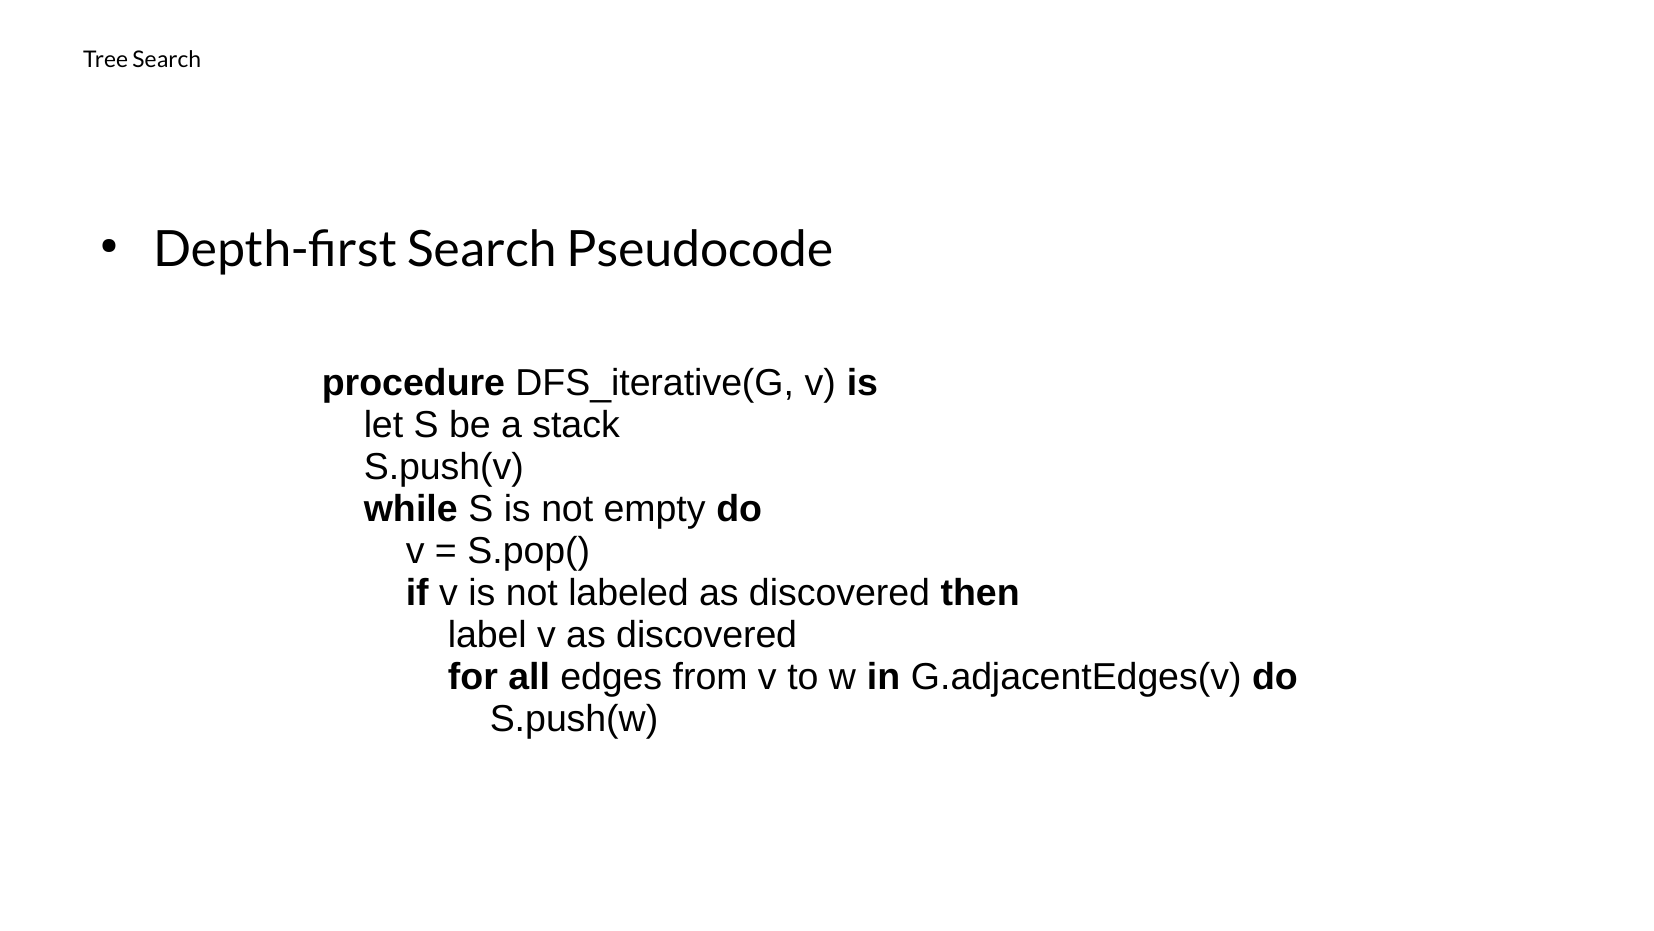

# Tree Search
Depth-first Search Pseudocode
procedure DFS_iterative(G, v) is
 let S be a stack
 S.push(v)
 while S is not empty do
 v = S.pop()
 if v is not labeled as discovered then
 label v as discovered
 for all edges from v to w in G.adjacentEdges(v) do
 S.push(w)